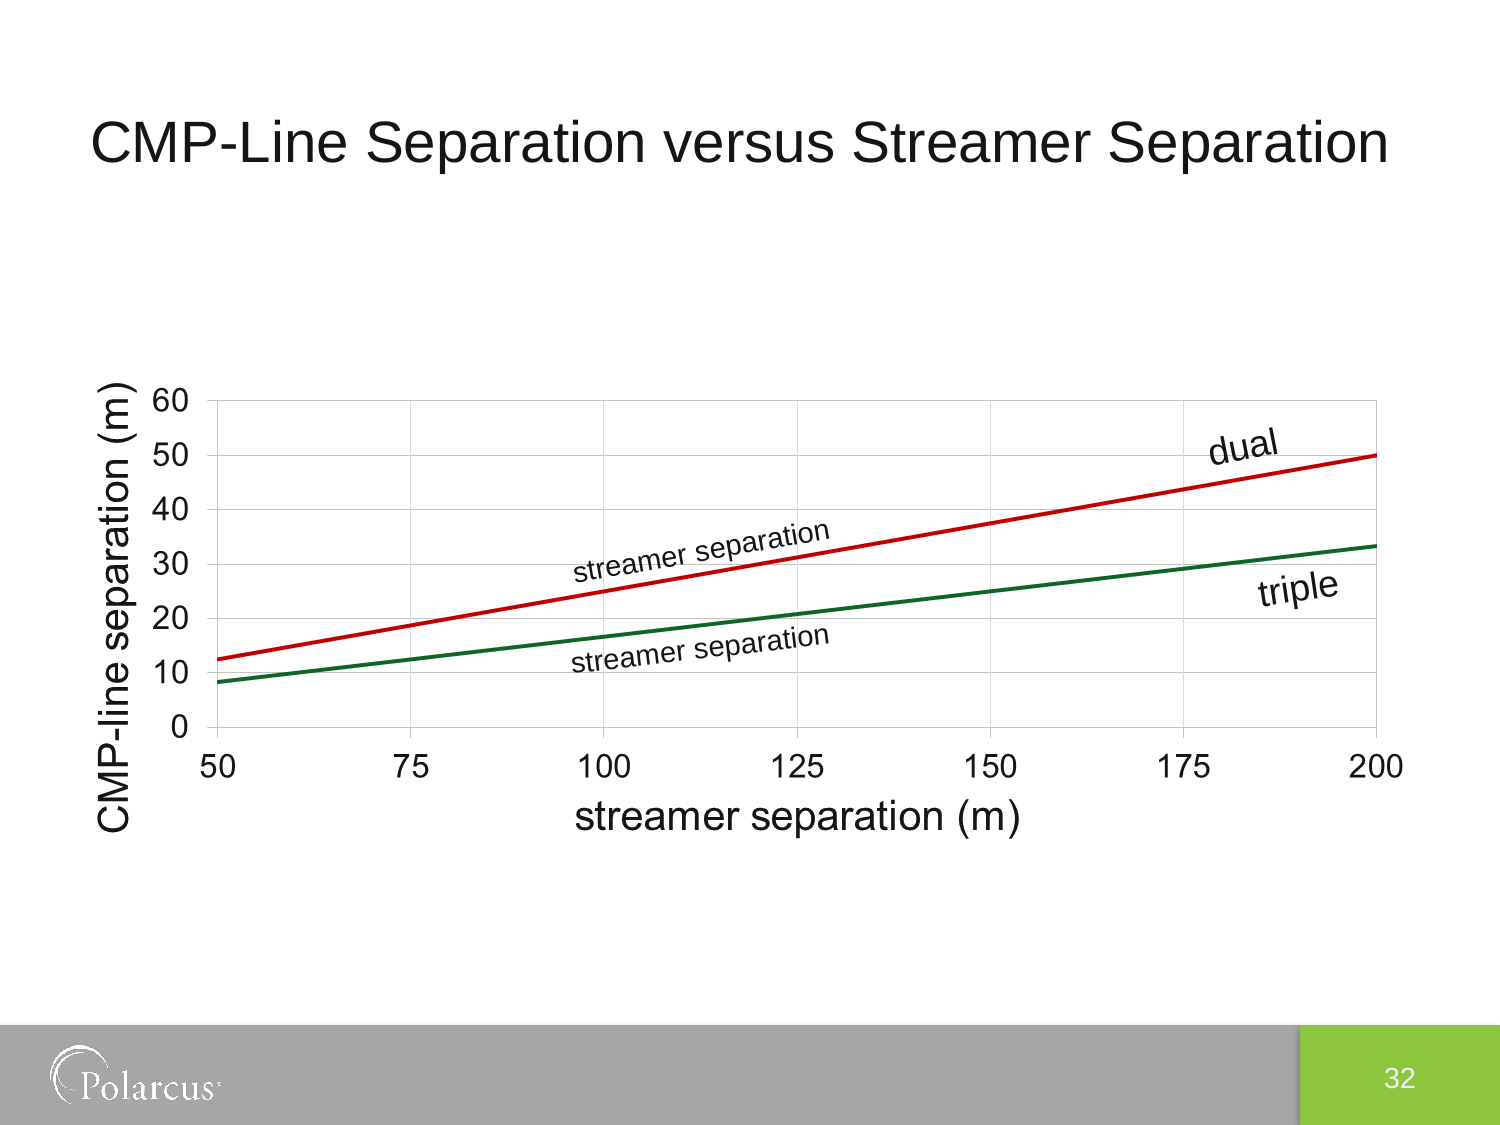

# CMP-Line Separation versus Streamer Separation
dual
 streamer separation
triple
streamer separation